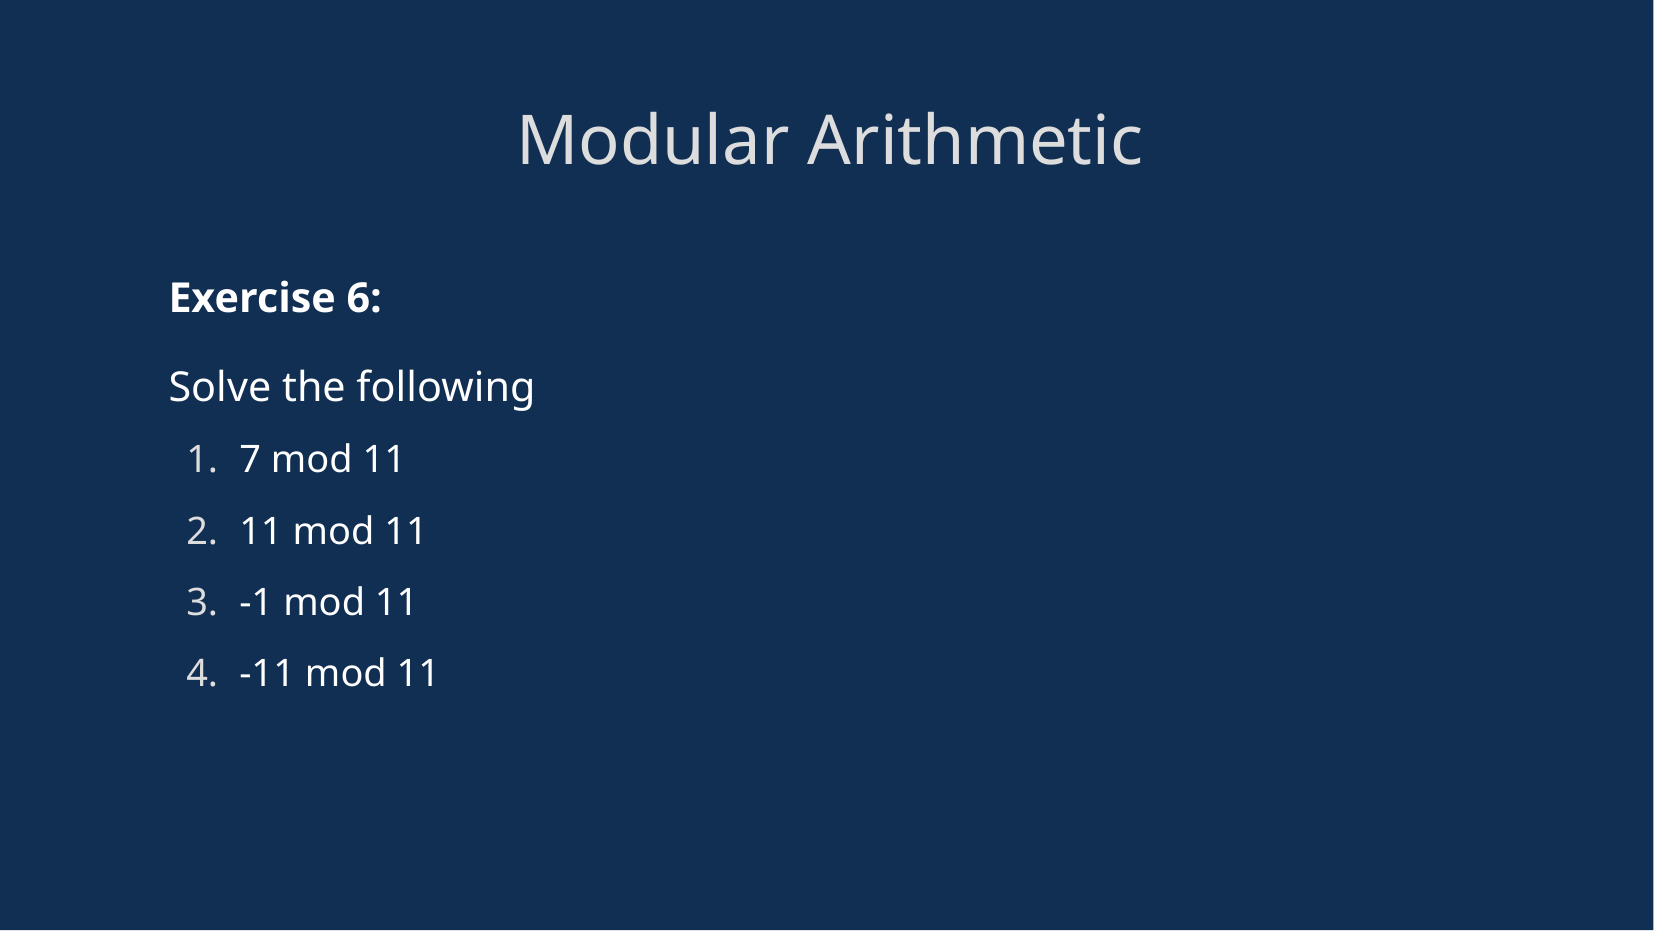

# Modular Arithmetic
Exercise 6:
Solve the following
7 mod 11
11 mod 11
-1 mod 11
-11 mod 11